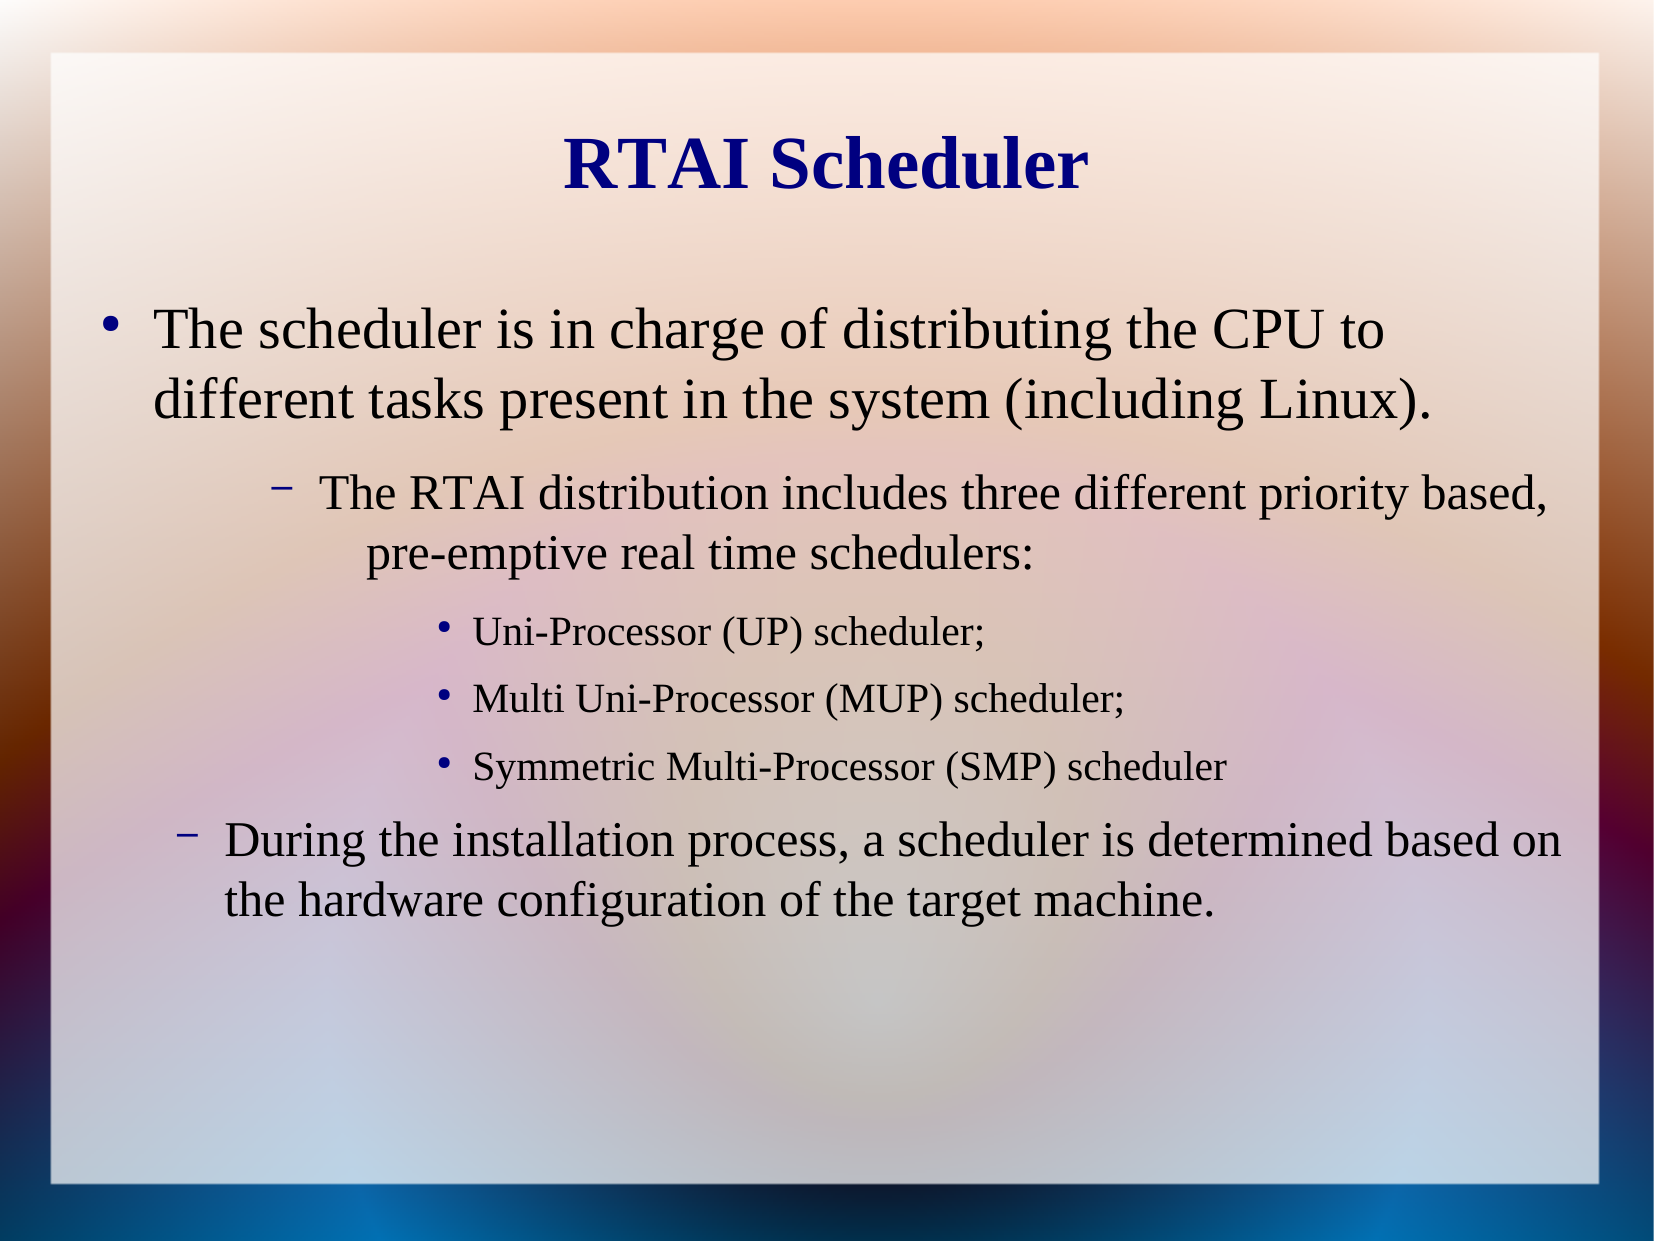

# RTAI Scheduler
The scheduler is in charge of distributing the CPU to different tasks present in the system (including Linux).
The RTAI distribution includes three different priority based, pre-emptive real time schedulers:
Uni-Processor (UP) scheduler;
Multi Uni-Processor (MUP) scheduler;
Symmetric Multi-Processor (SMP) scheduler
During the installation process, a scheduler is determined based on the hardware configuration of the target machine.